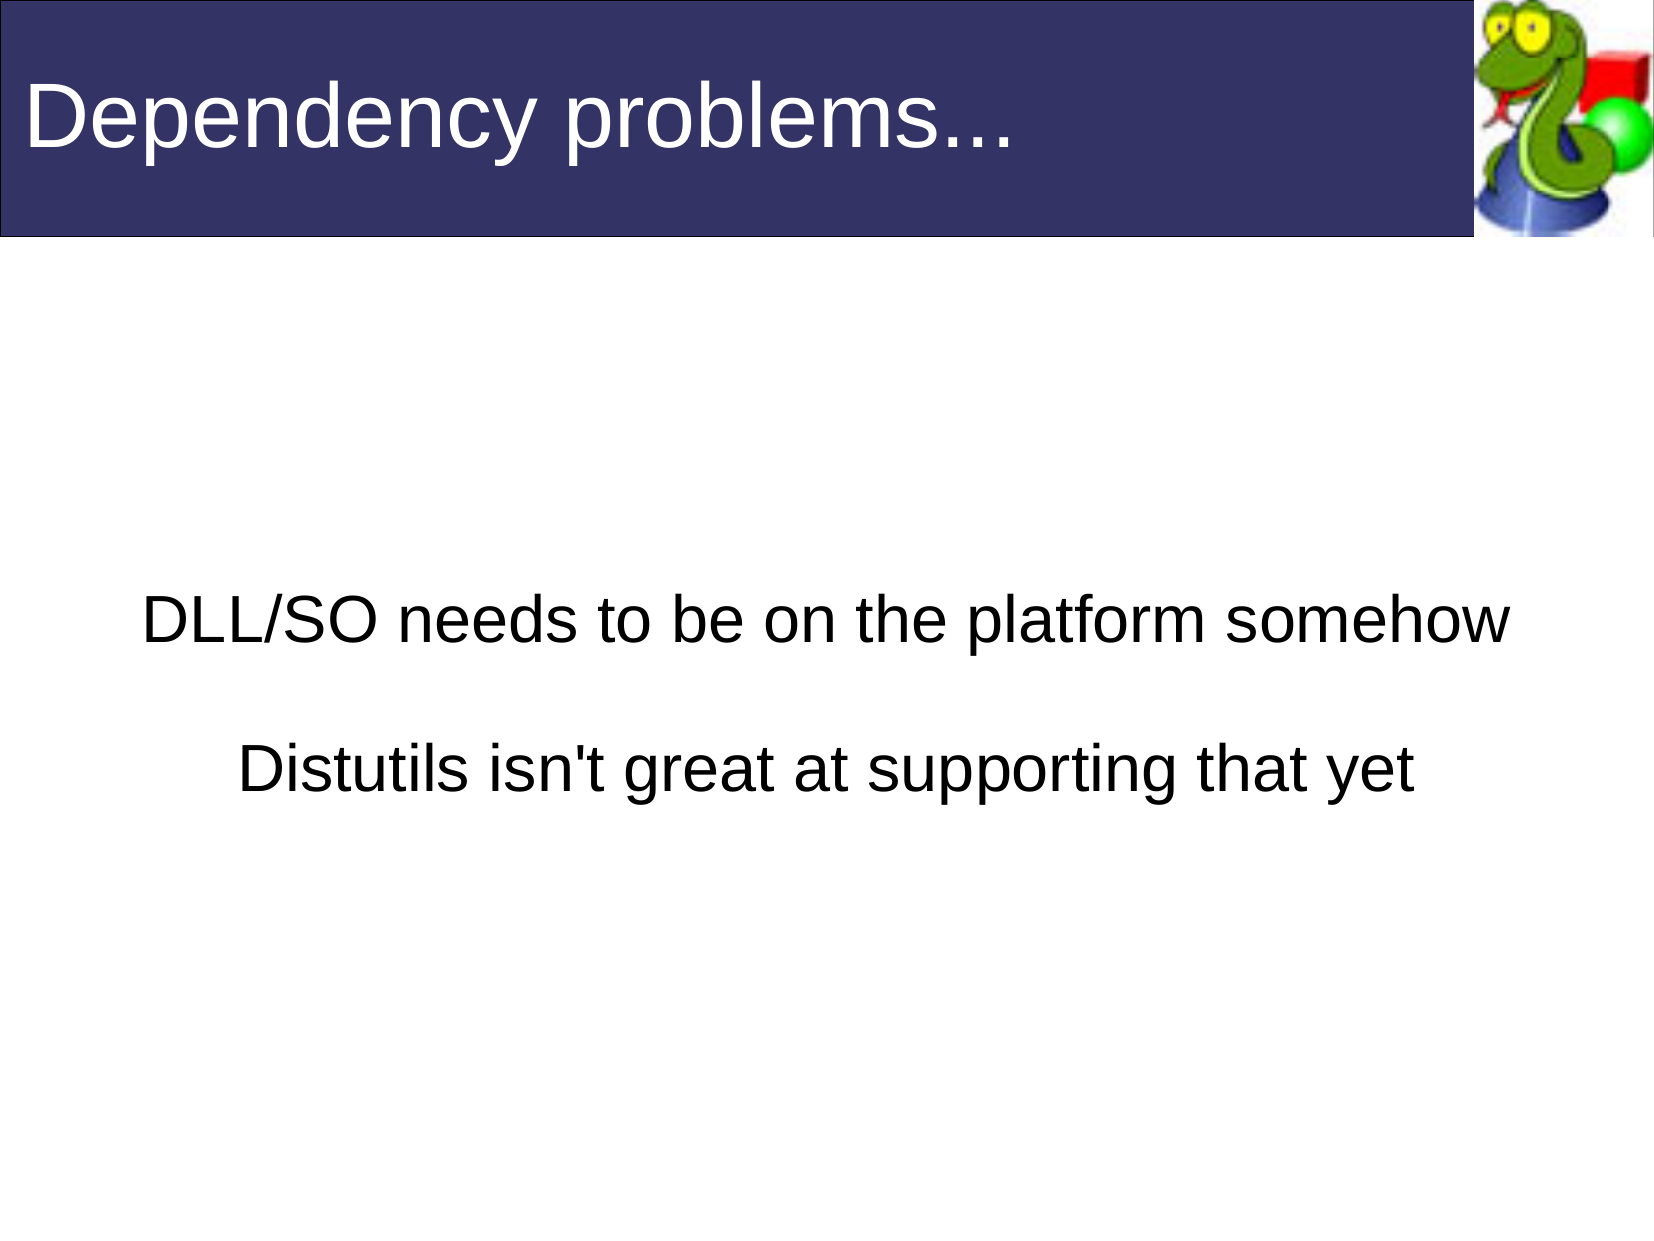

# Dependency problems...
DLL/SO needs to be on the platform somehow
Distutils isn't great at supporting that yet